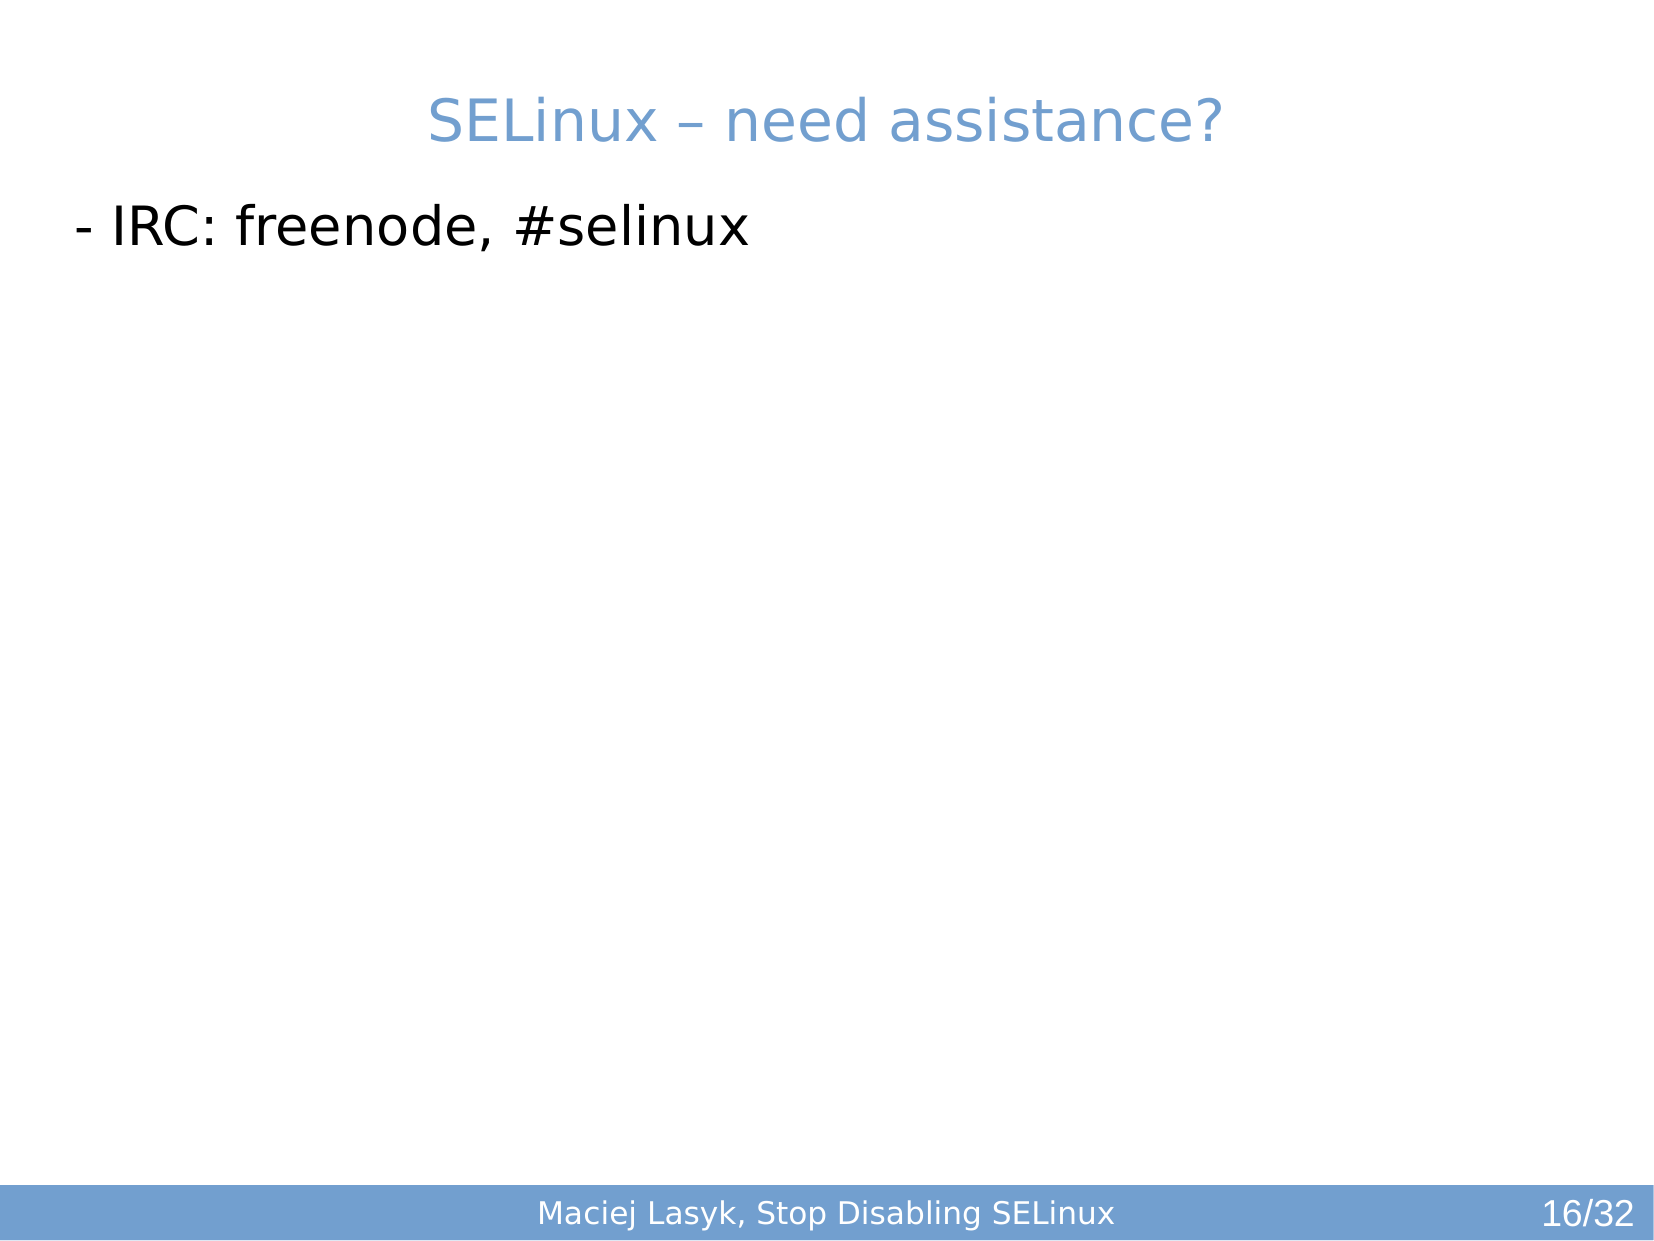

SELinux – need assistance?
- IRC: freenode, #selinux
 16/32
Maciej Lasyk, High Availability Explained
Maciej Lasyk, Stop Disabling SELinux